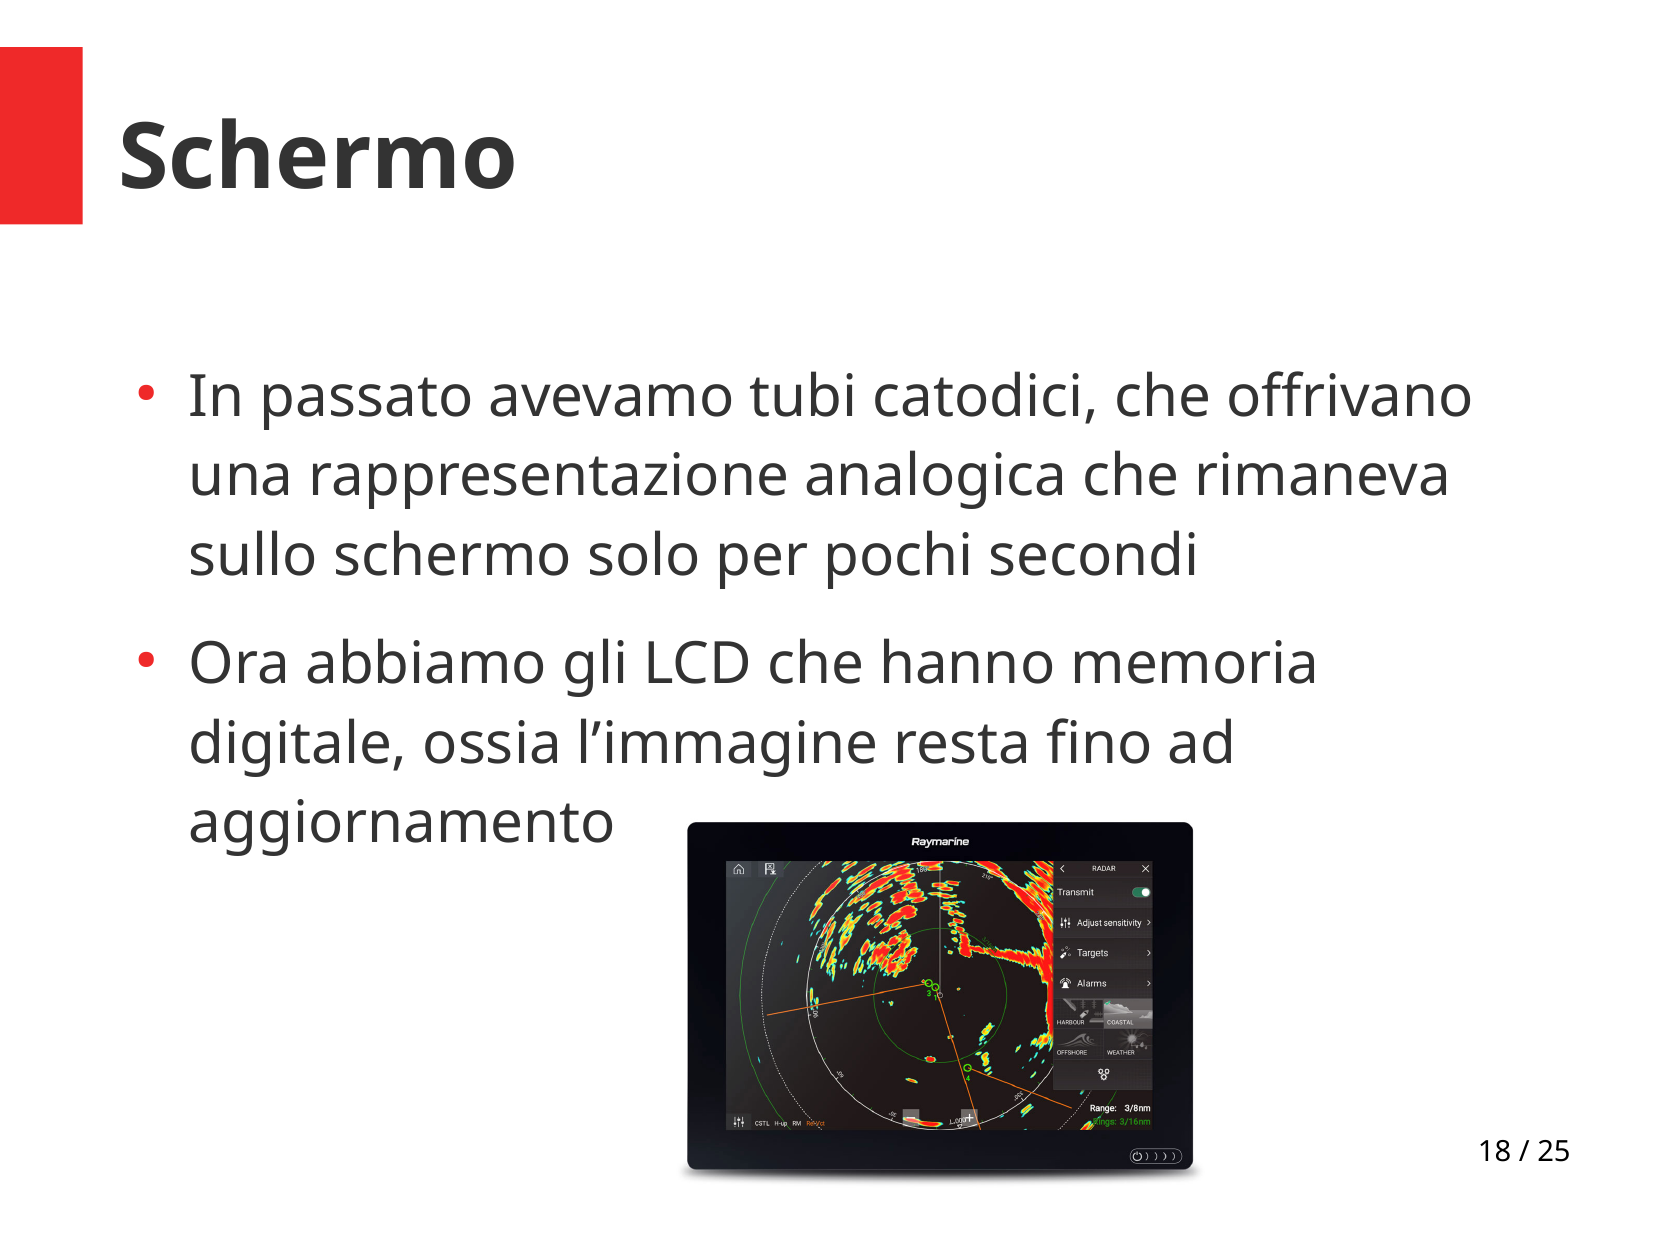

# Schermo
In passato avevamo tubi catodici, che offrivano una rappresentazione analogica che rimaneva sullo schermo solo per pochi secondi
Ora abbiamo gli LCD che hanno memoria digitale, ossia l’immagine resta fino ad aggiornamento
18